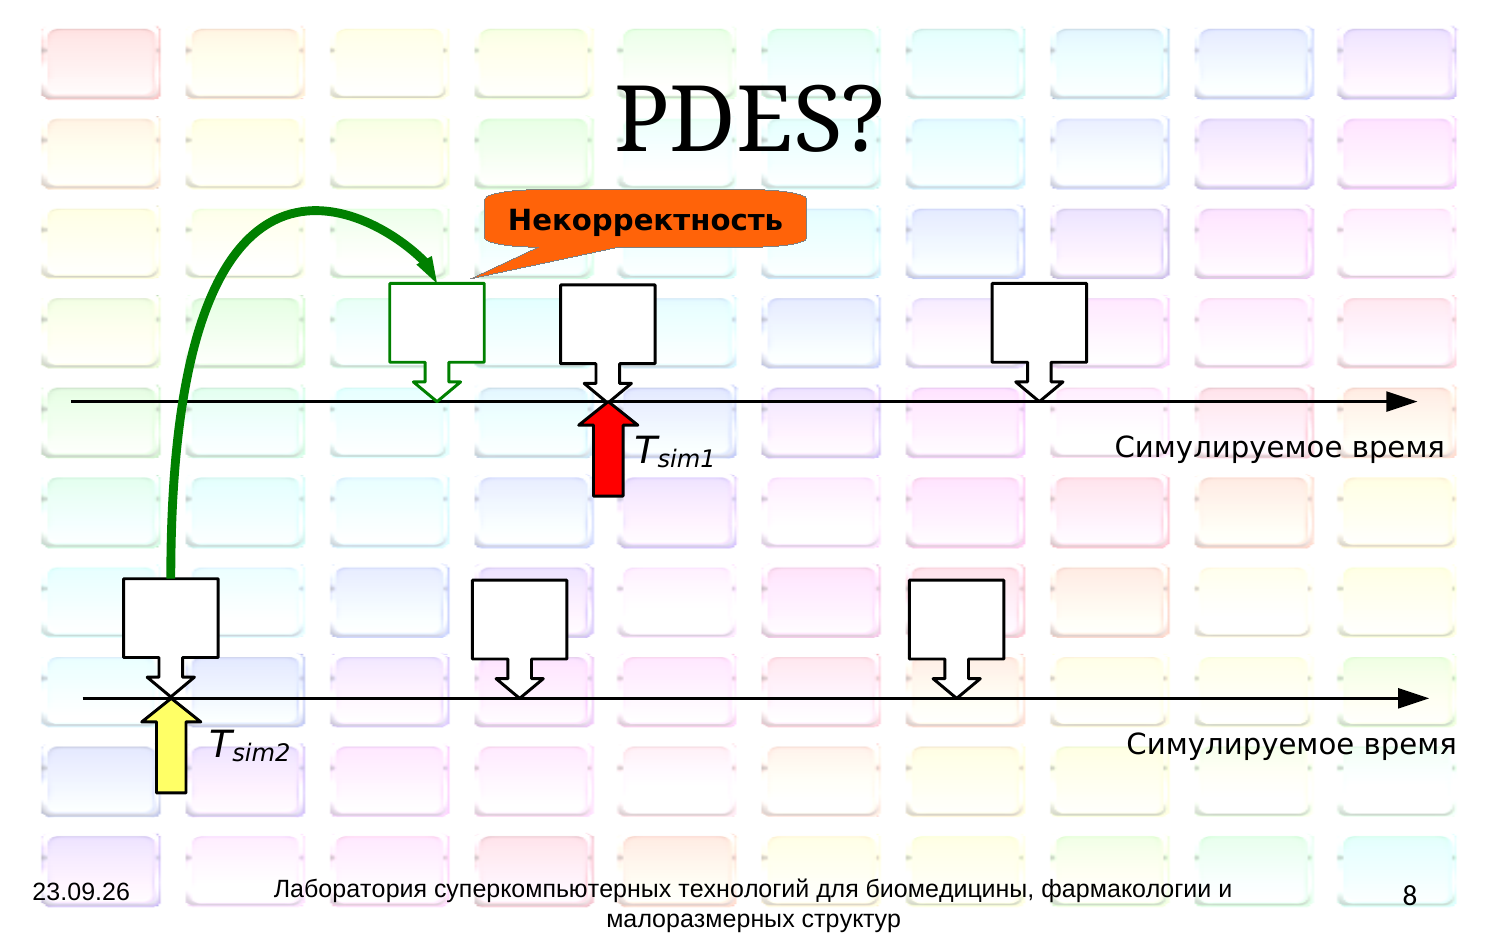

# PDES?
Некорректность
Tsim1
Симулируемое время
Tsim2
Симулируемое время
Лаборатория суперкомпьютерных технологий для биомедицины, фармакологии и малоразмерных структур